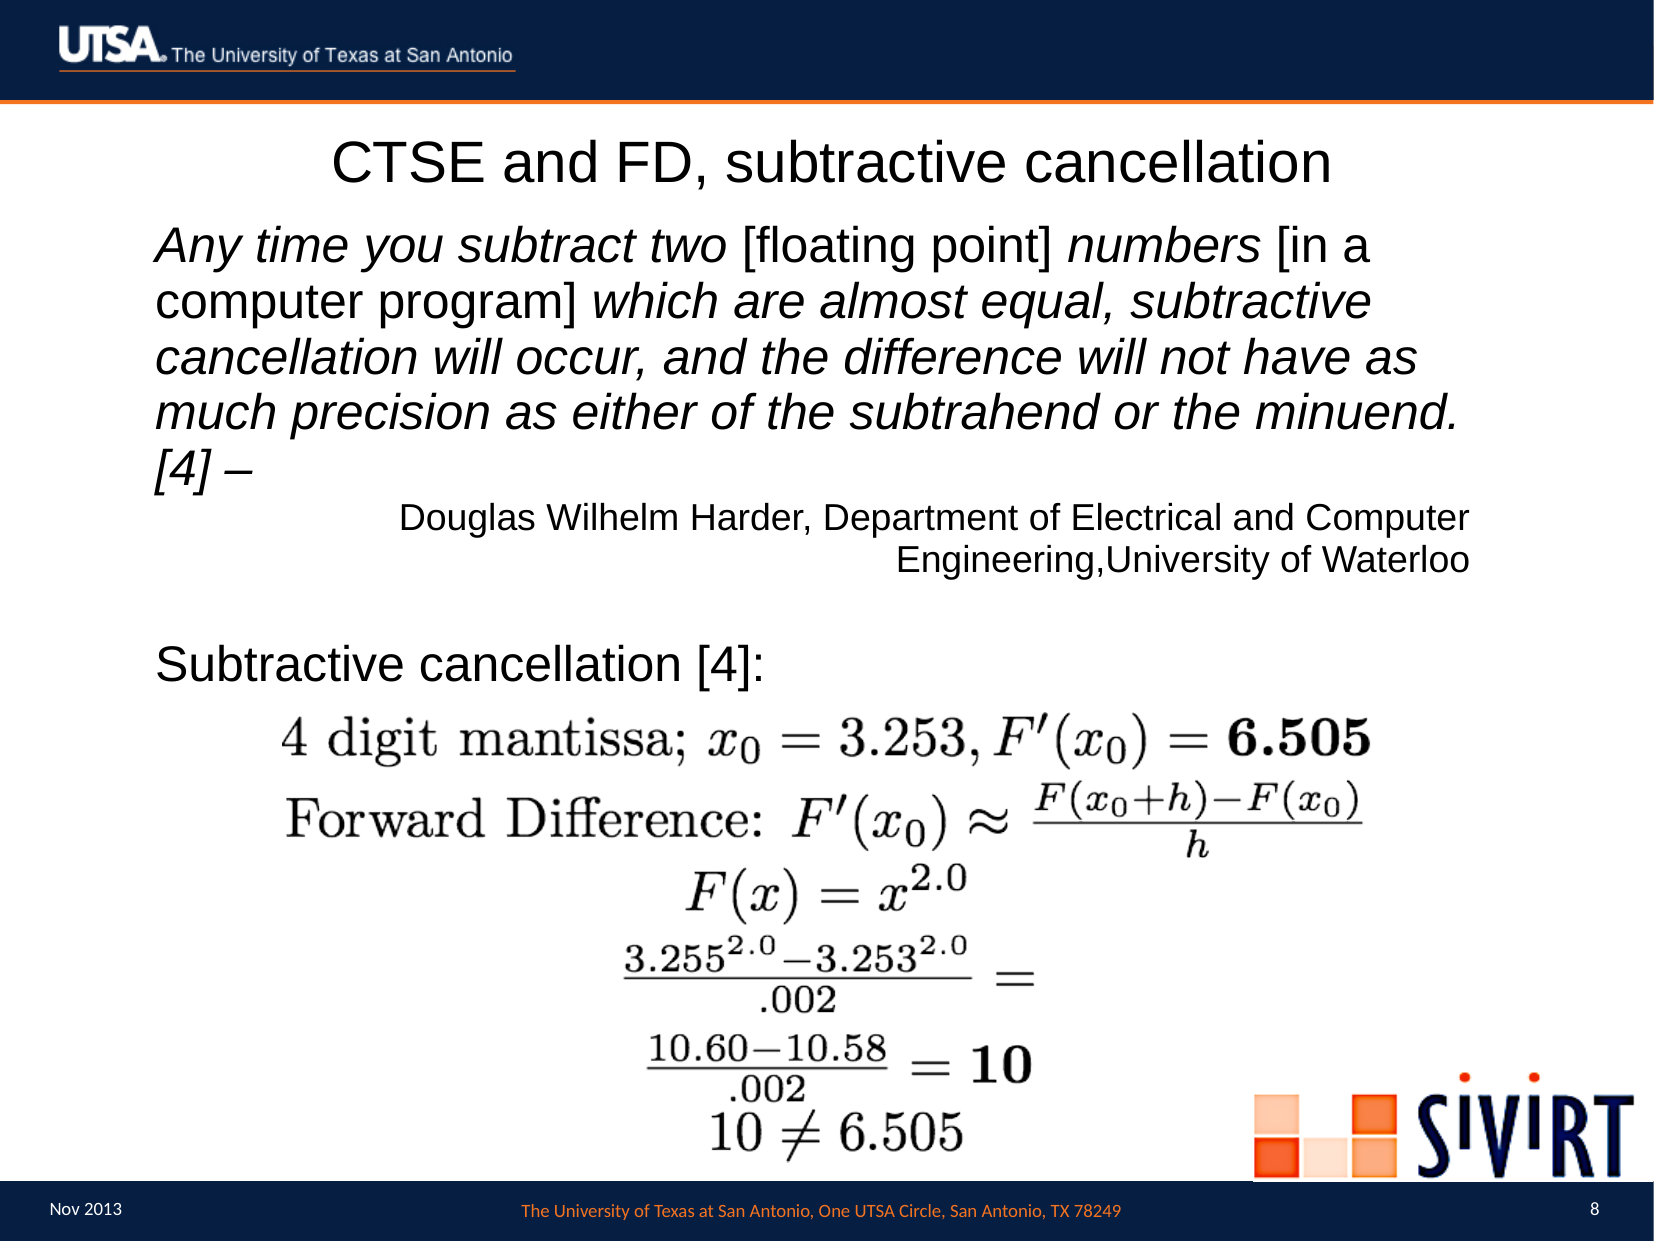

# CTSE and FD, subtractive cancellation
Any time you subtract two [floating point] numbers [in a computer program] which are almost equal, subtractive cancellation will occur, and the difference will not have as much precision as either of the subtrahend or the minuend.[4] –
Douglas Wilhelm Harder, Department of Electrical and Computer Engineering,University of Waterloo
Subtractive cancellation [4]: